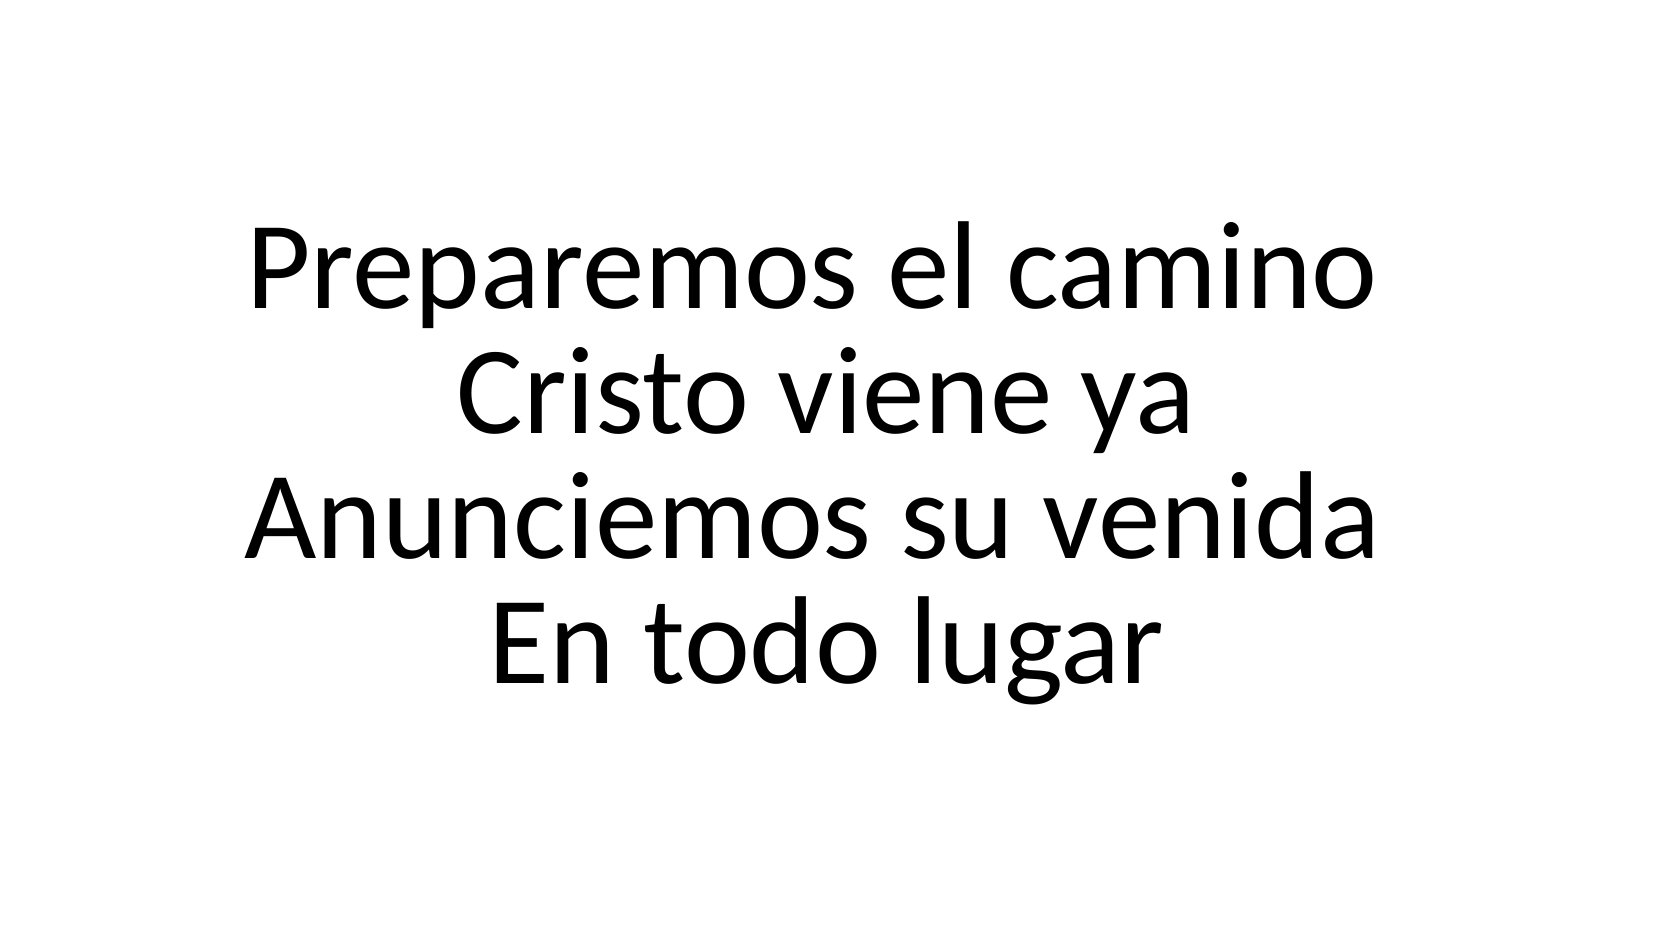

# Preparemos el camino Cristo viene ya Anunciemos su venida En todo lugar